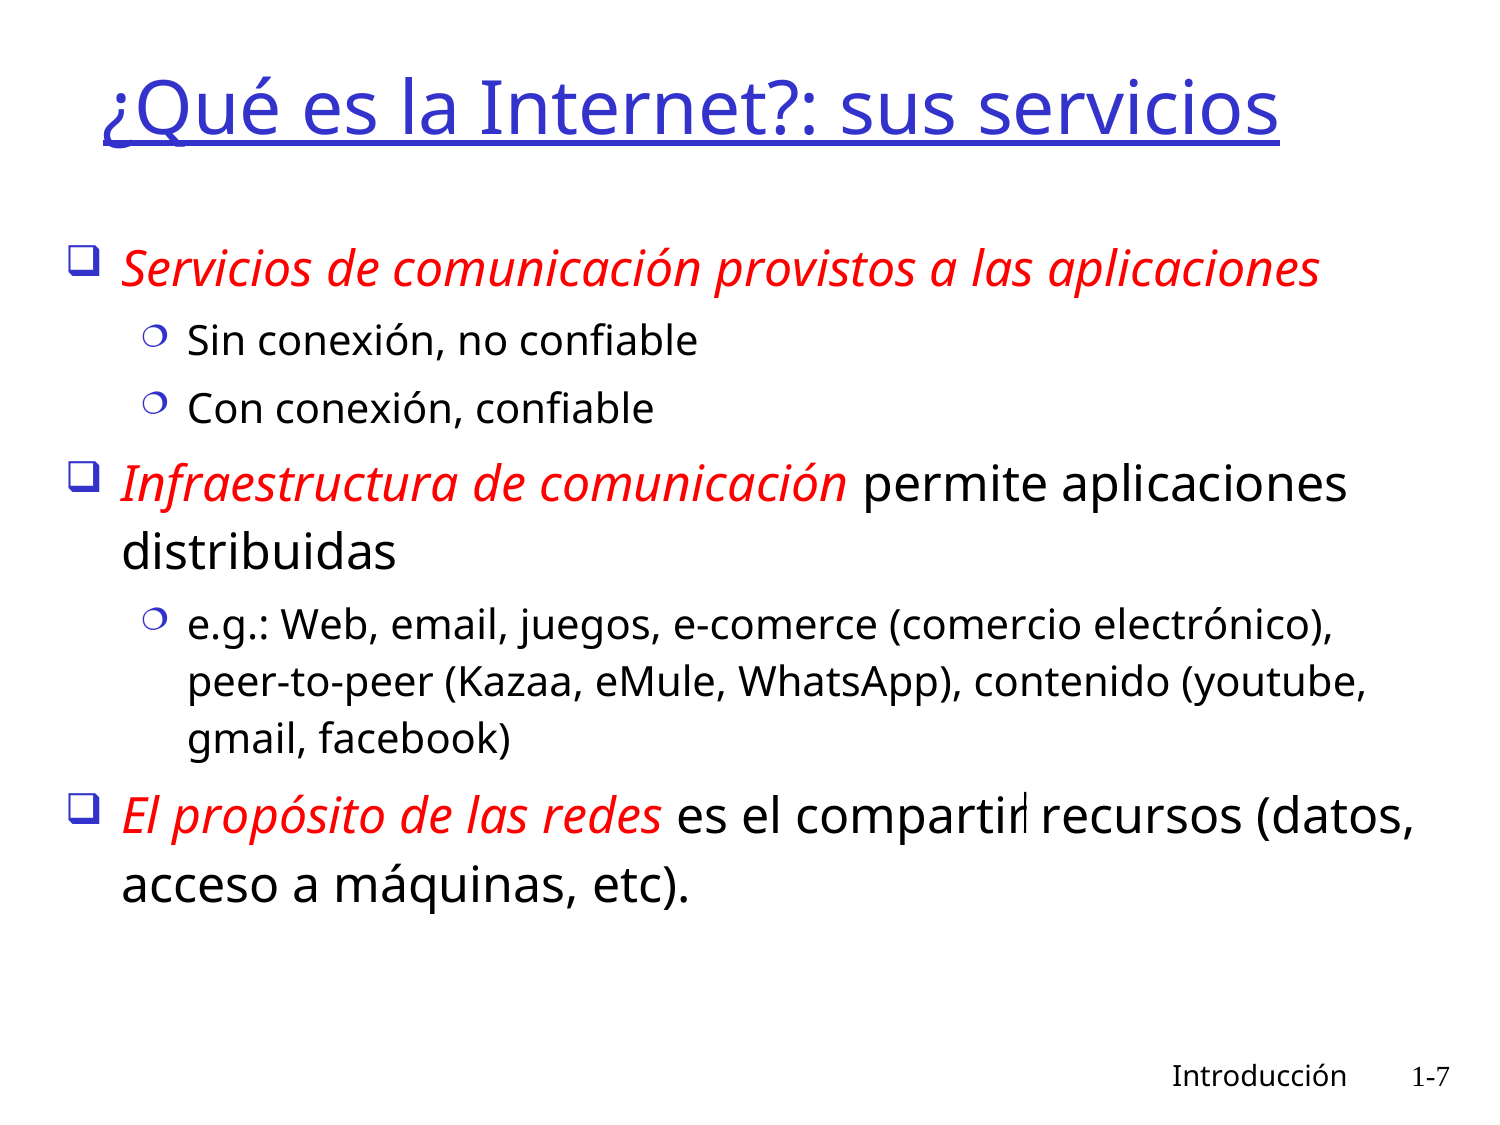

# ¿Qué es la Internet?: sus servicios
Servicios de comunicación provistos a las aplicaciones
Sin conexión, no confiable
Con conexión, confiable
Infraestructura de comunicación permite aplicaciones distribuidas
e.g.: Web, email, juegos, e-comerce (comercio electrónico), peer-to-peer (Kazaa, eMule, WhatsApp), contenido (youtube, gmail, facebook)
El propósito de las redes es el compartir recursos (datos, acceso a máquinas, etc).
 Introducción